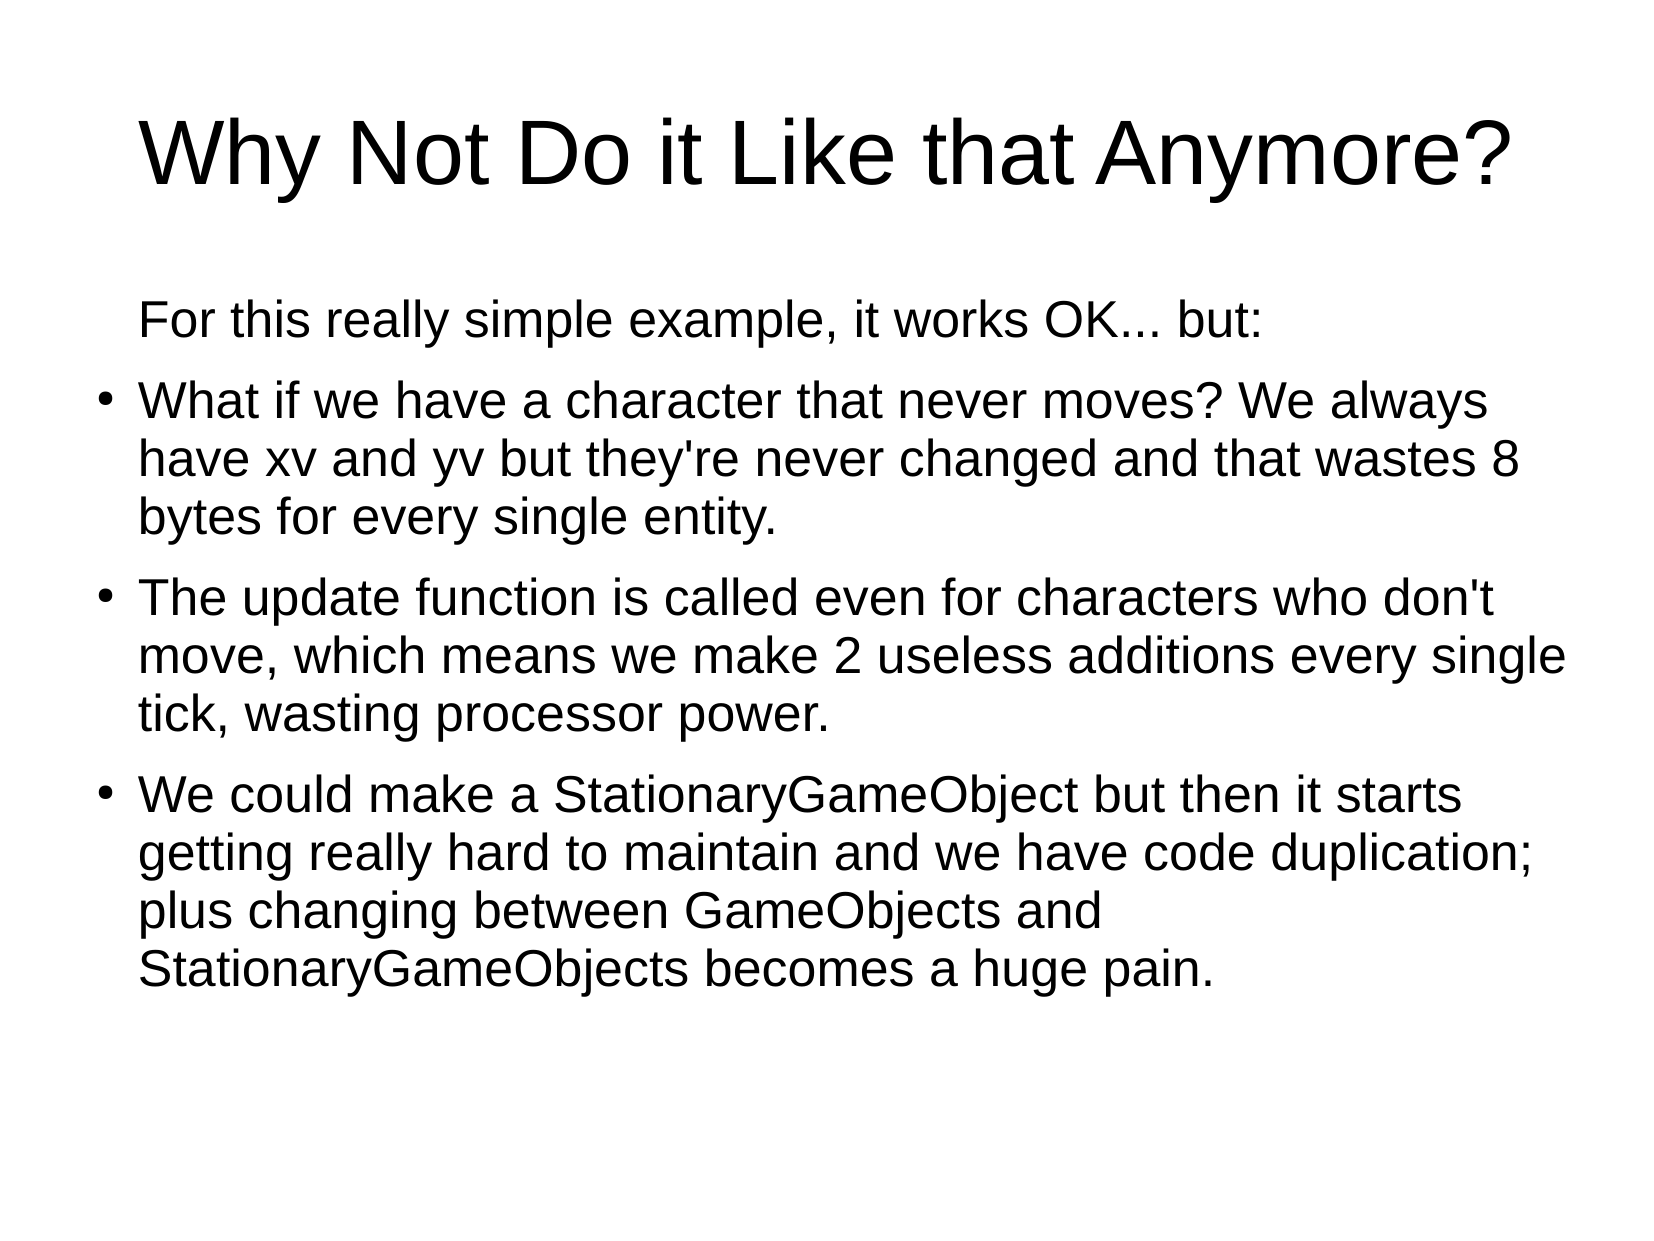

# Why Not Do it Like that Anymore?
For this really simple example, it works OK... but:
What if we have a character that never moves? We always have xv and yv but they're never changed and that wastes 8 bytes for every single entity.
The update function is called even for characters who don't move, which means we make 2 useless additions every single tick, wasting processor power.
We could make a StationaryGameObject but then it starts getting really hard to maintain and we have code duplication; plus changing between GameObjects and StationaryGameObjects becomes a huge pain.